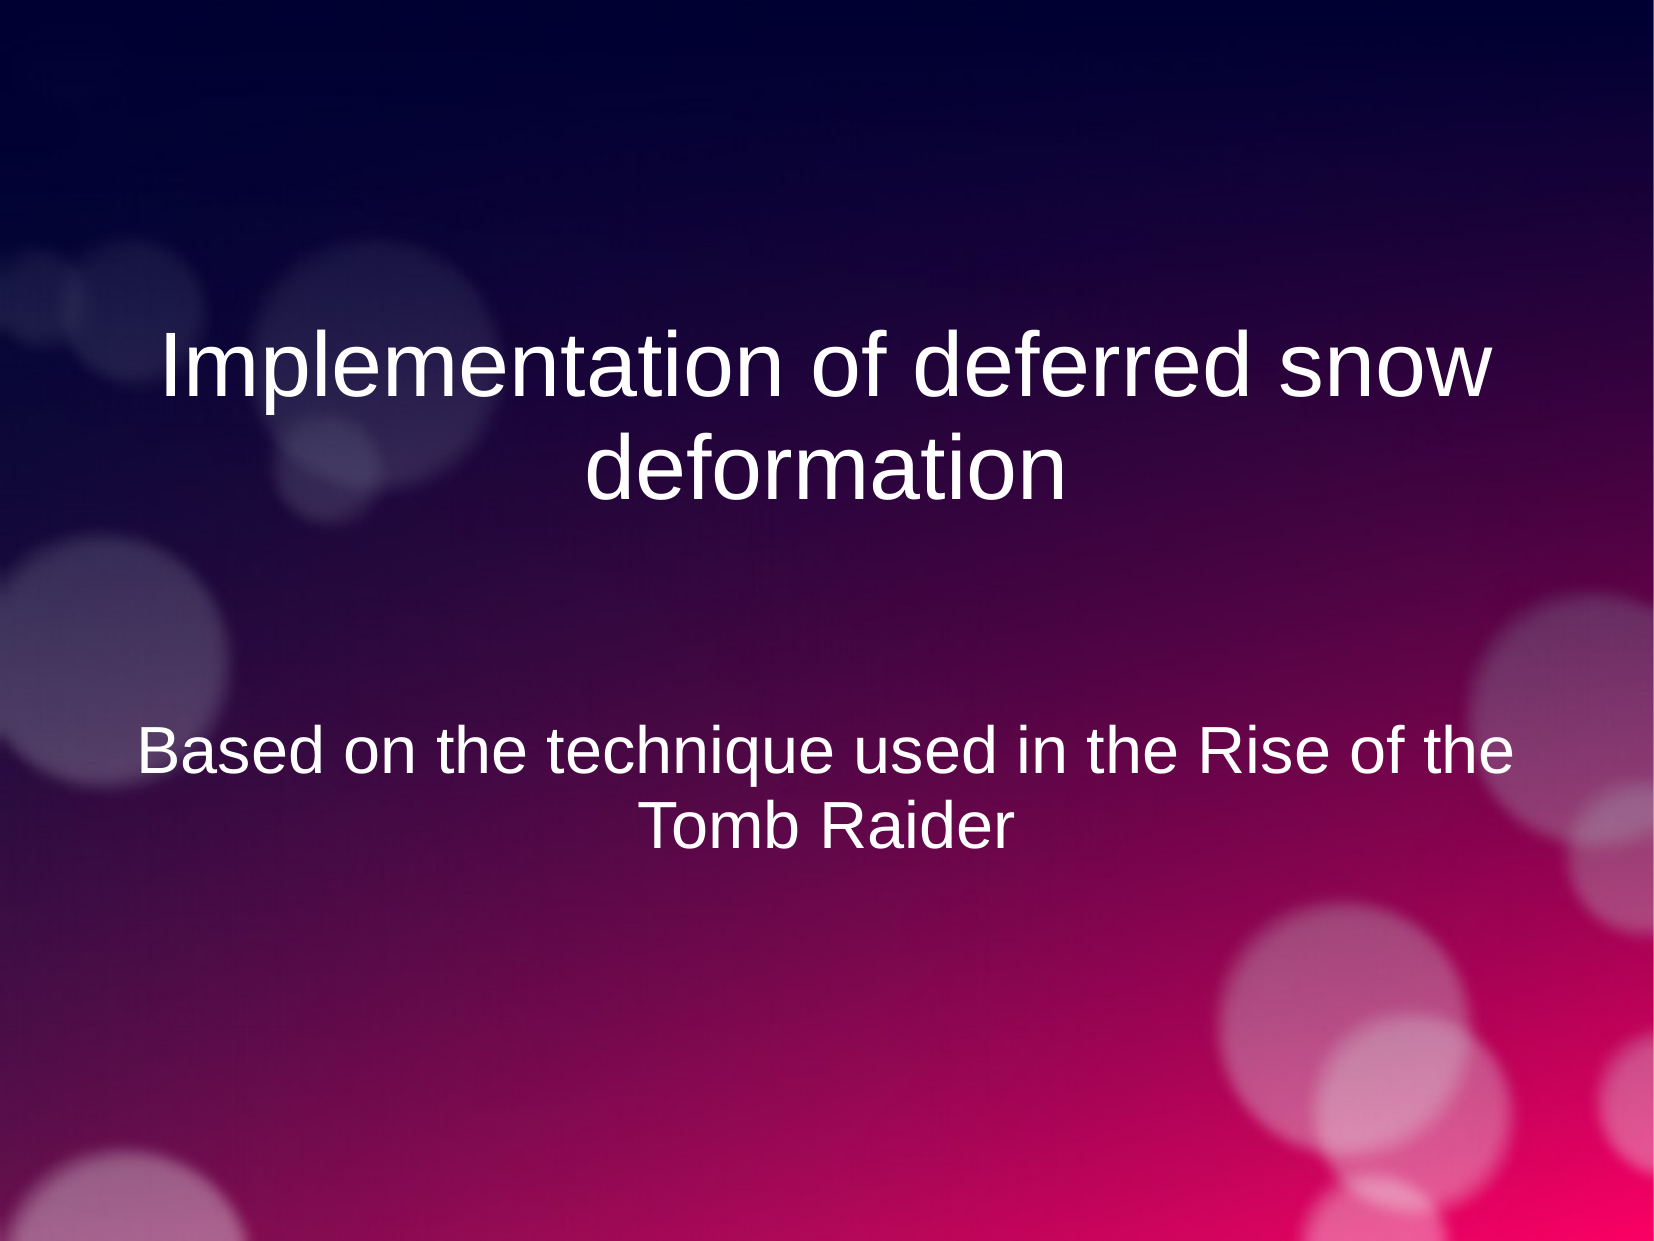

# Implementation of deferred snow deformation
Based on the technique used in the Rise of the Tomb Raider